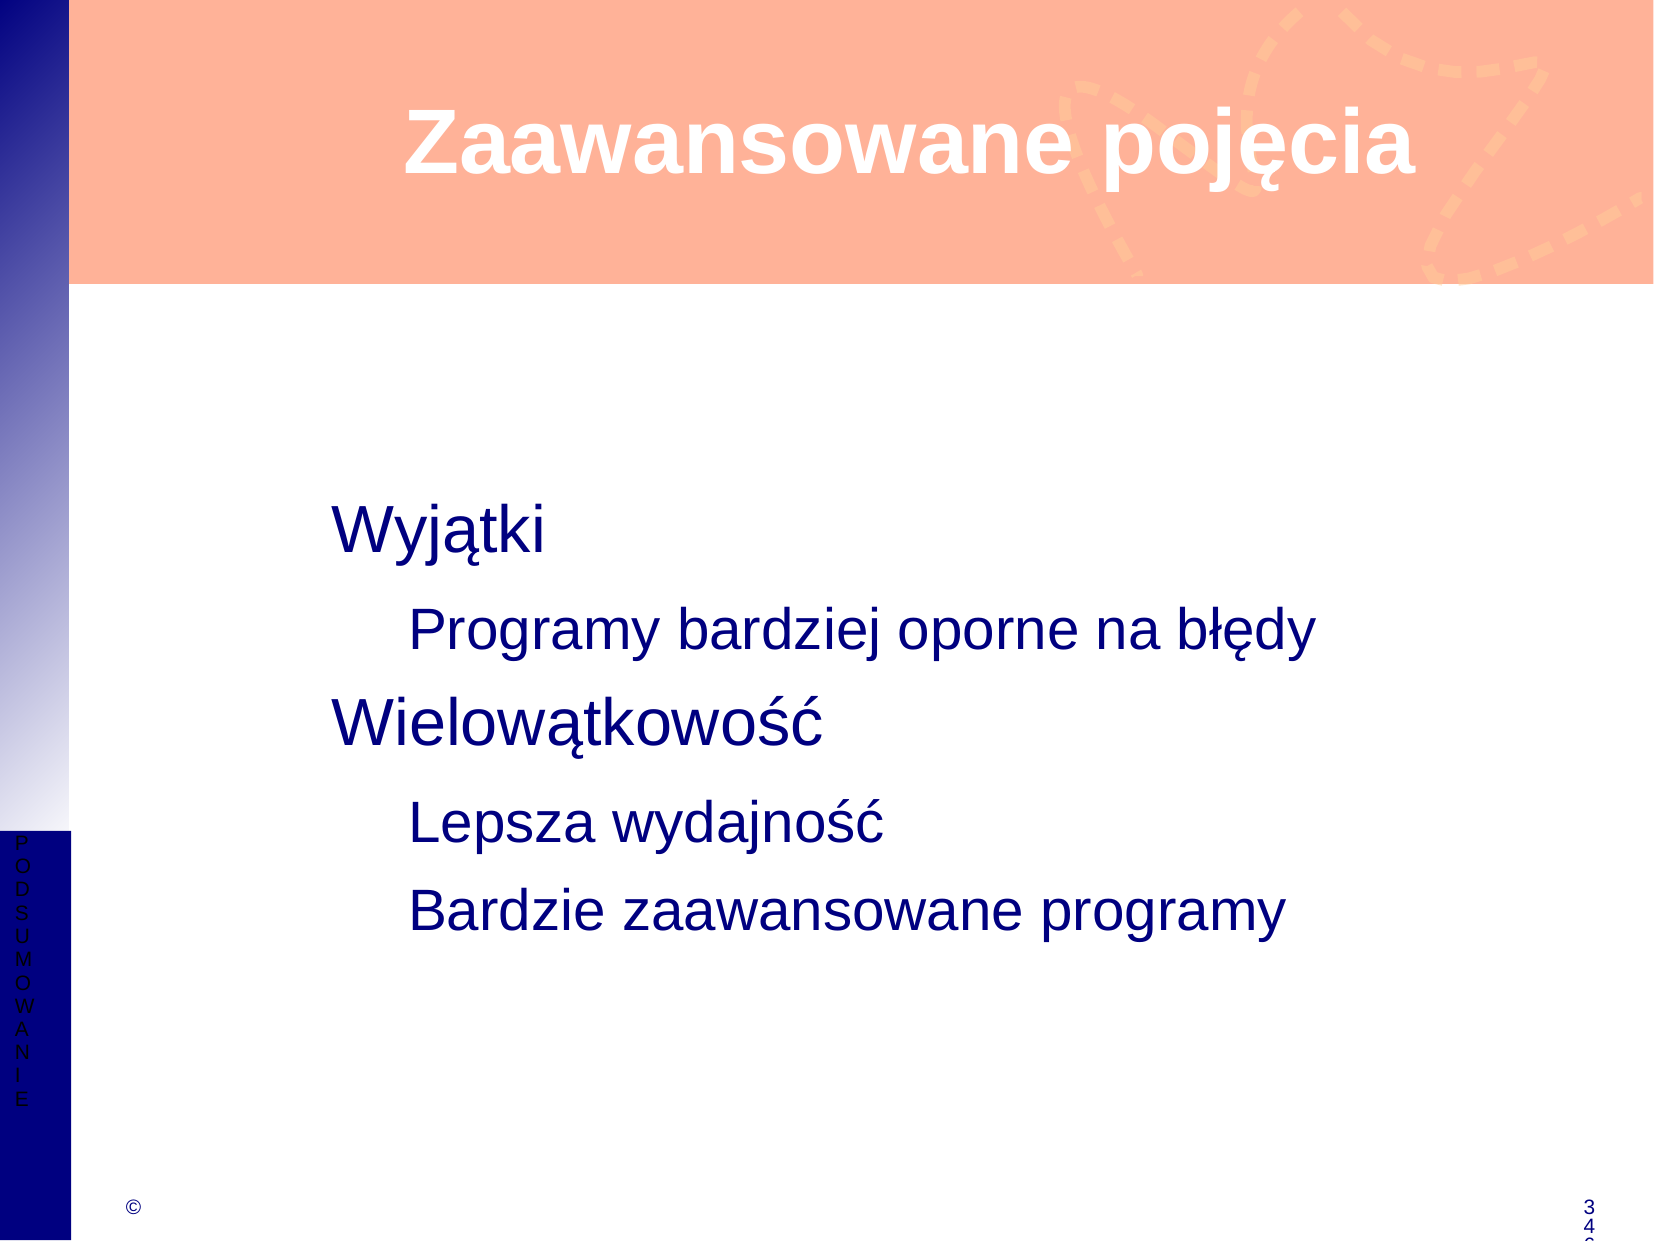

Zaawansowane pojęcia
# Wyjątki
Programy bardziej oporne na błędy
Wielowątkowość
Lepsza wydajność
Bardzie zaawansowane programy
P
O
D
S
U
M
O
W
A
N
I
E